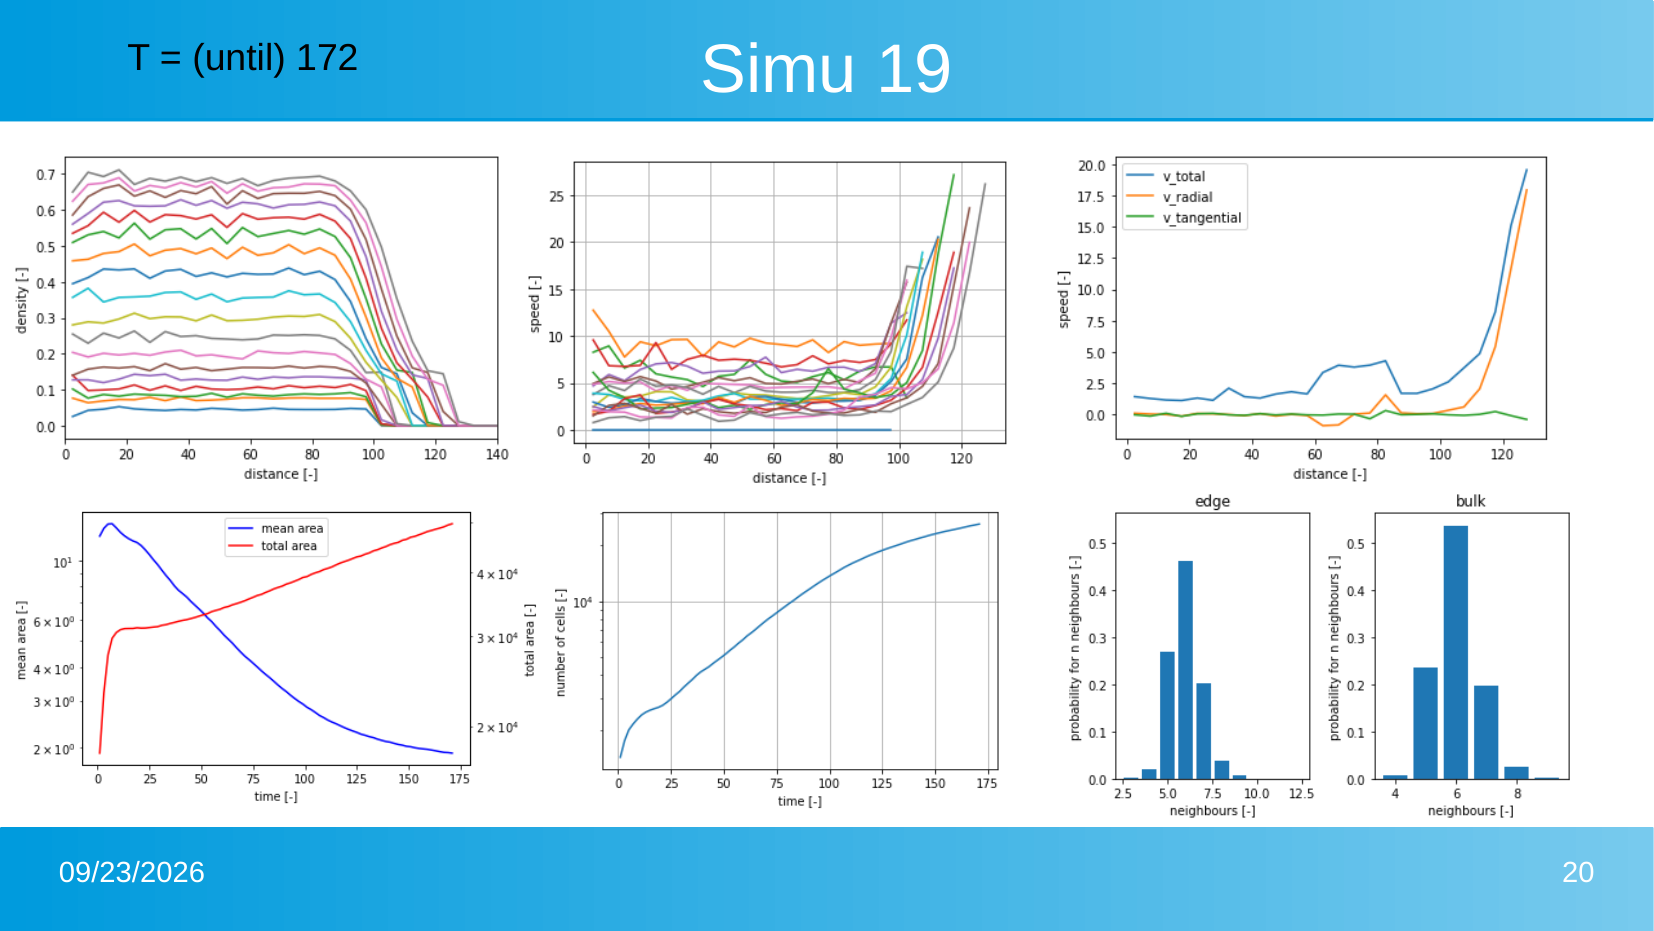

# Simu 19
T = (until) 172
20